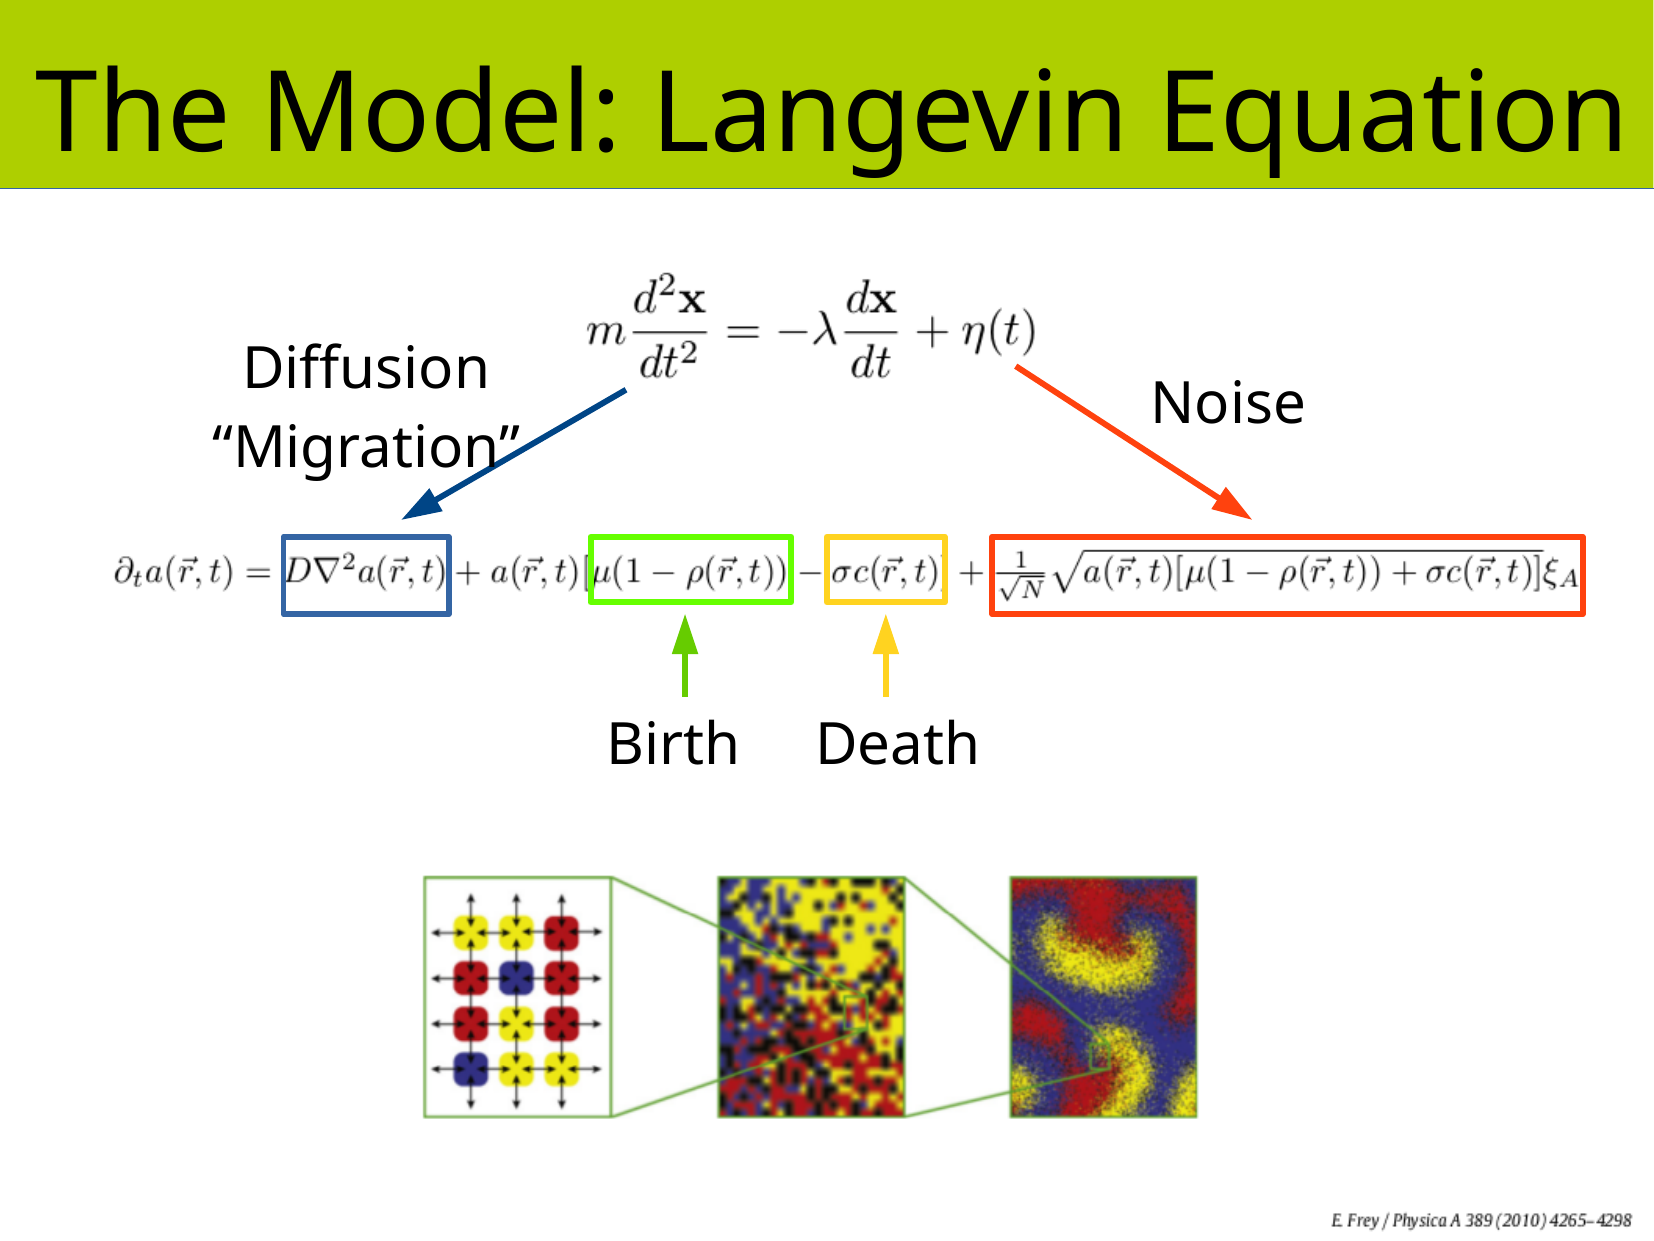

The Model: Langevin Equation
Diffusion
“Migration”
Noise
Birth
Death